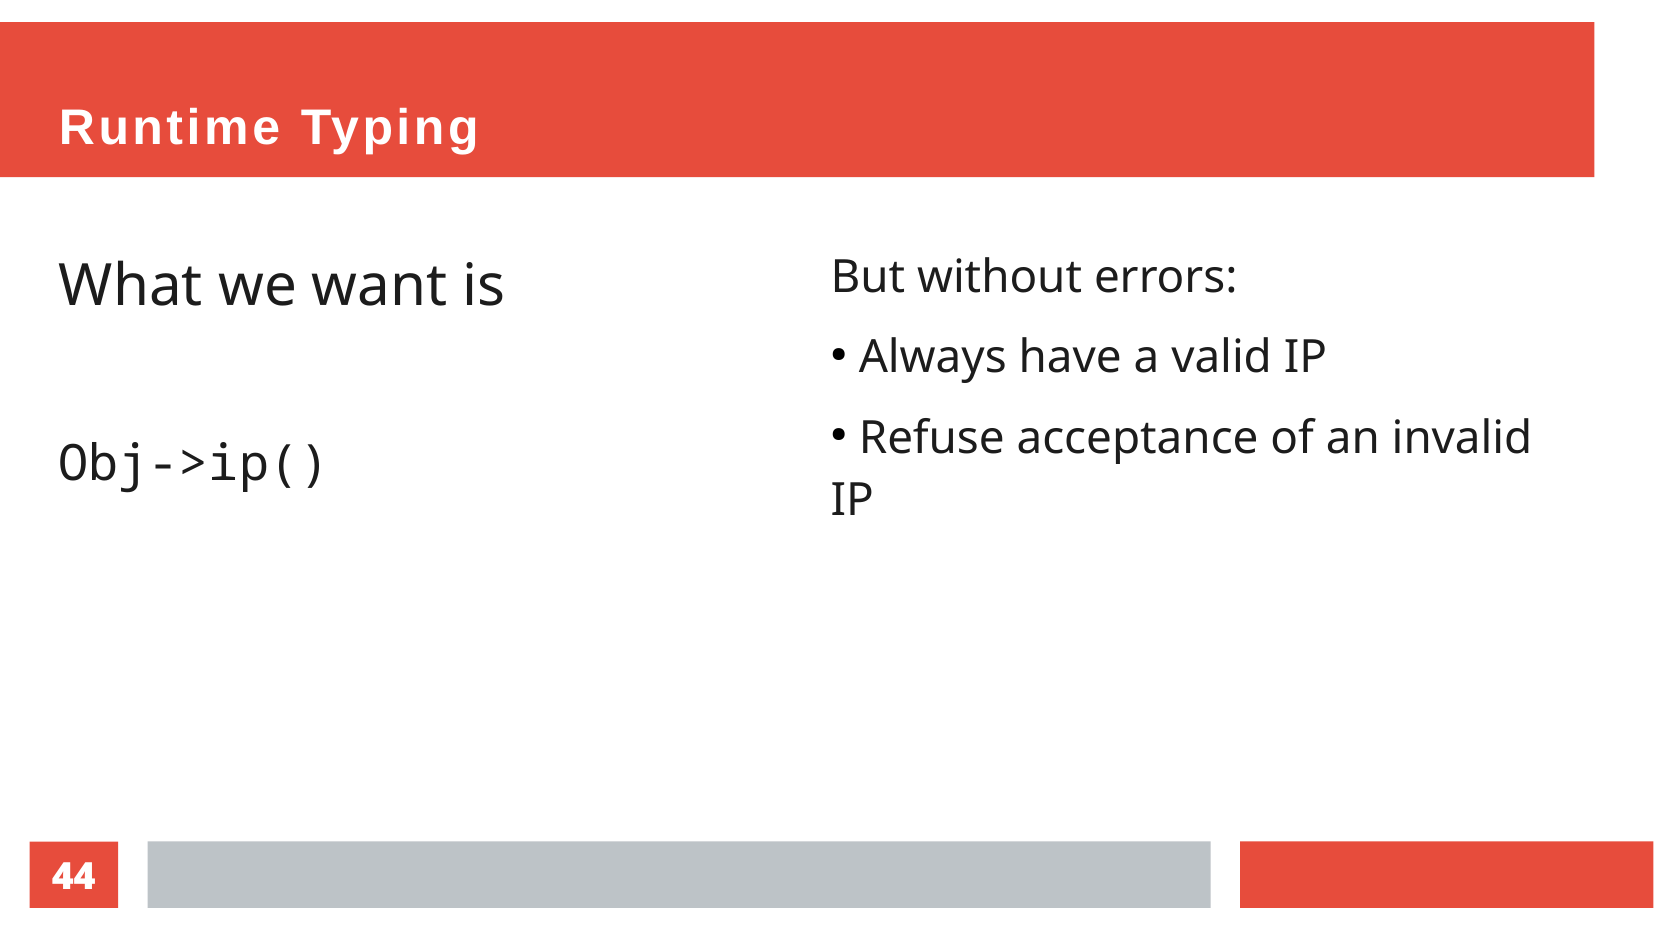

# Runtime Typing
What we want is
Obj->ip()
But without errors:
 Always have a valid IP
 Refuse acceptance of an invalid IP
44